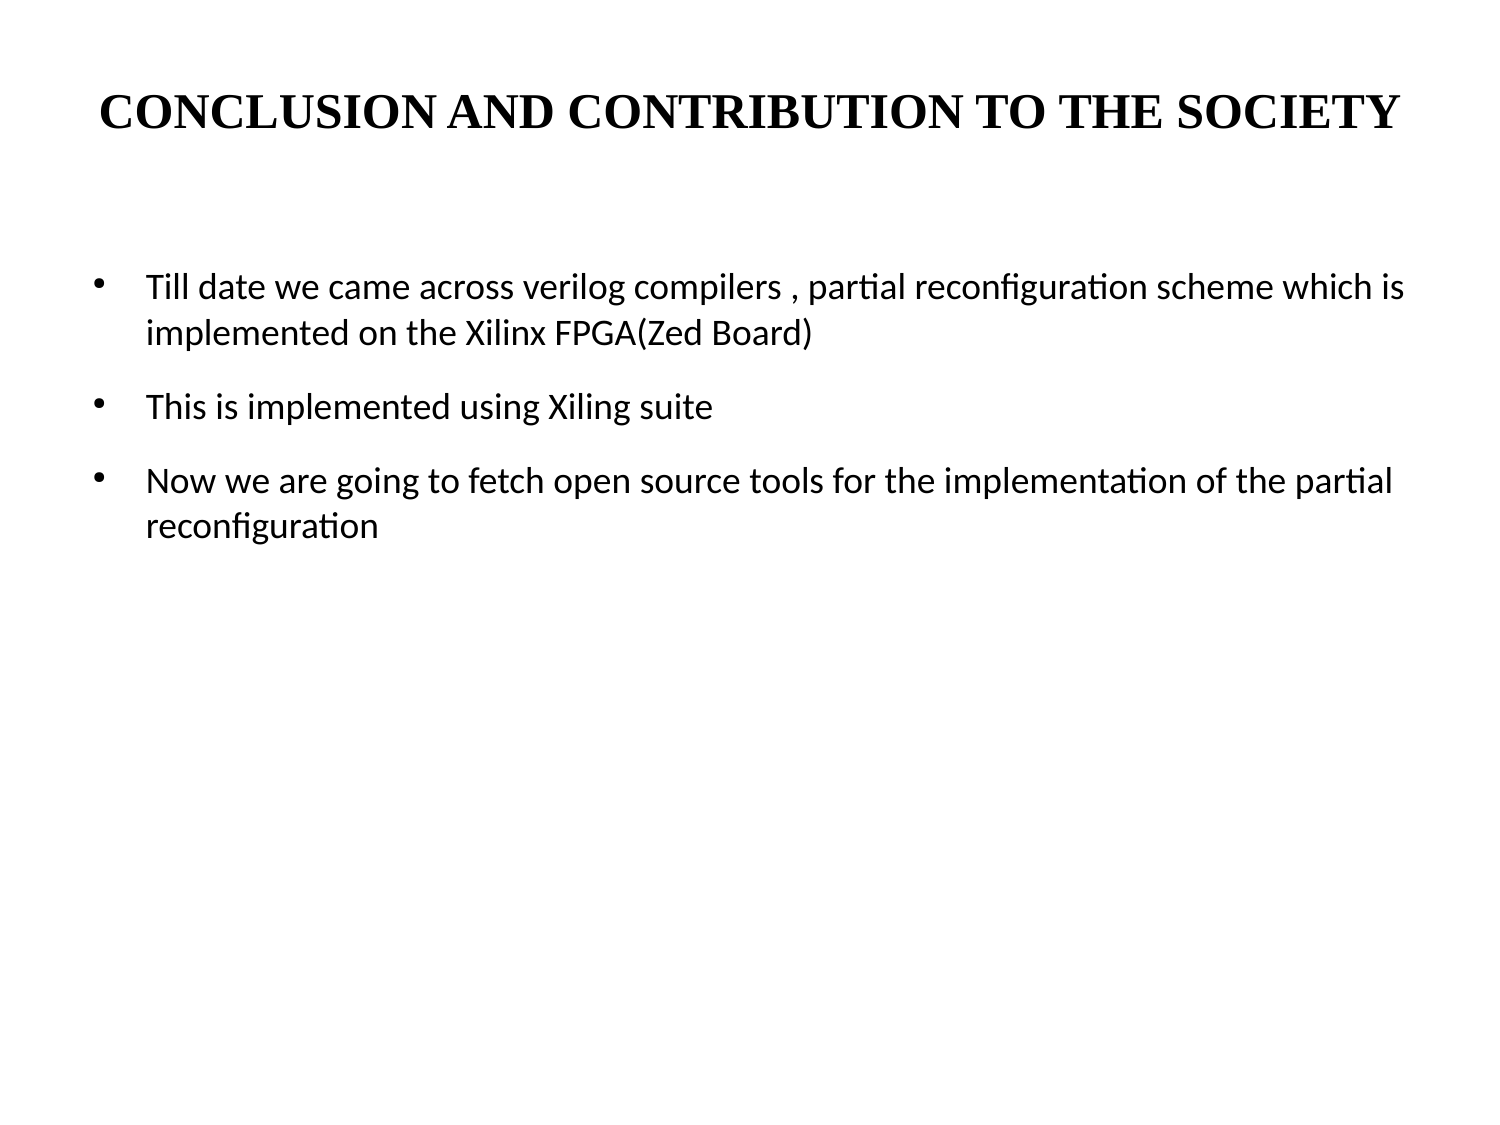

# CONCLUSION AND CONTRIBUTION TO THE SOCIETY
Till date we came across verilog compilers , partial reconfiguration scheme which is implemented on the Xilinx FPGA(Zed Board)
This is implemented using Xiling suite
Now we are going to fetch open source tools for the implementation of the partial reconfiguration